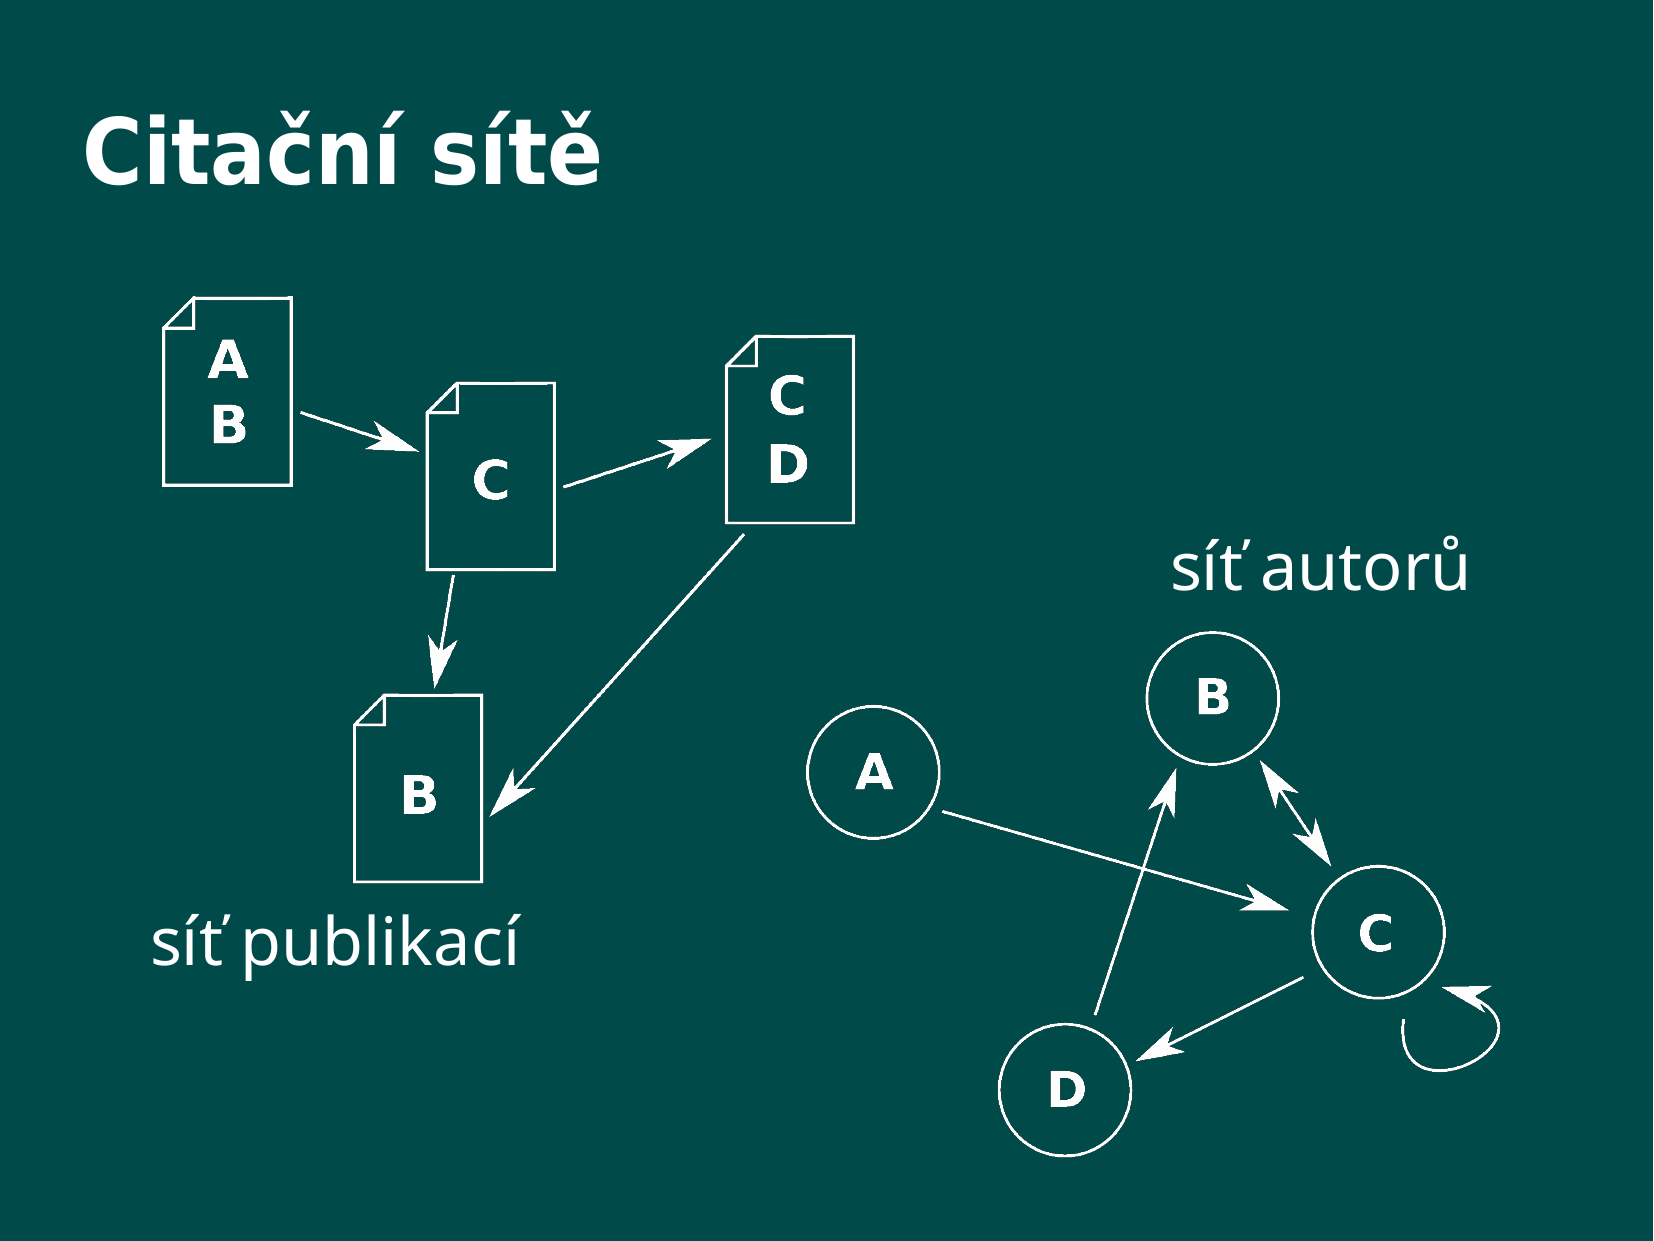

# Citační sítě
síť autorů
síť publikací